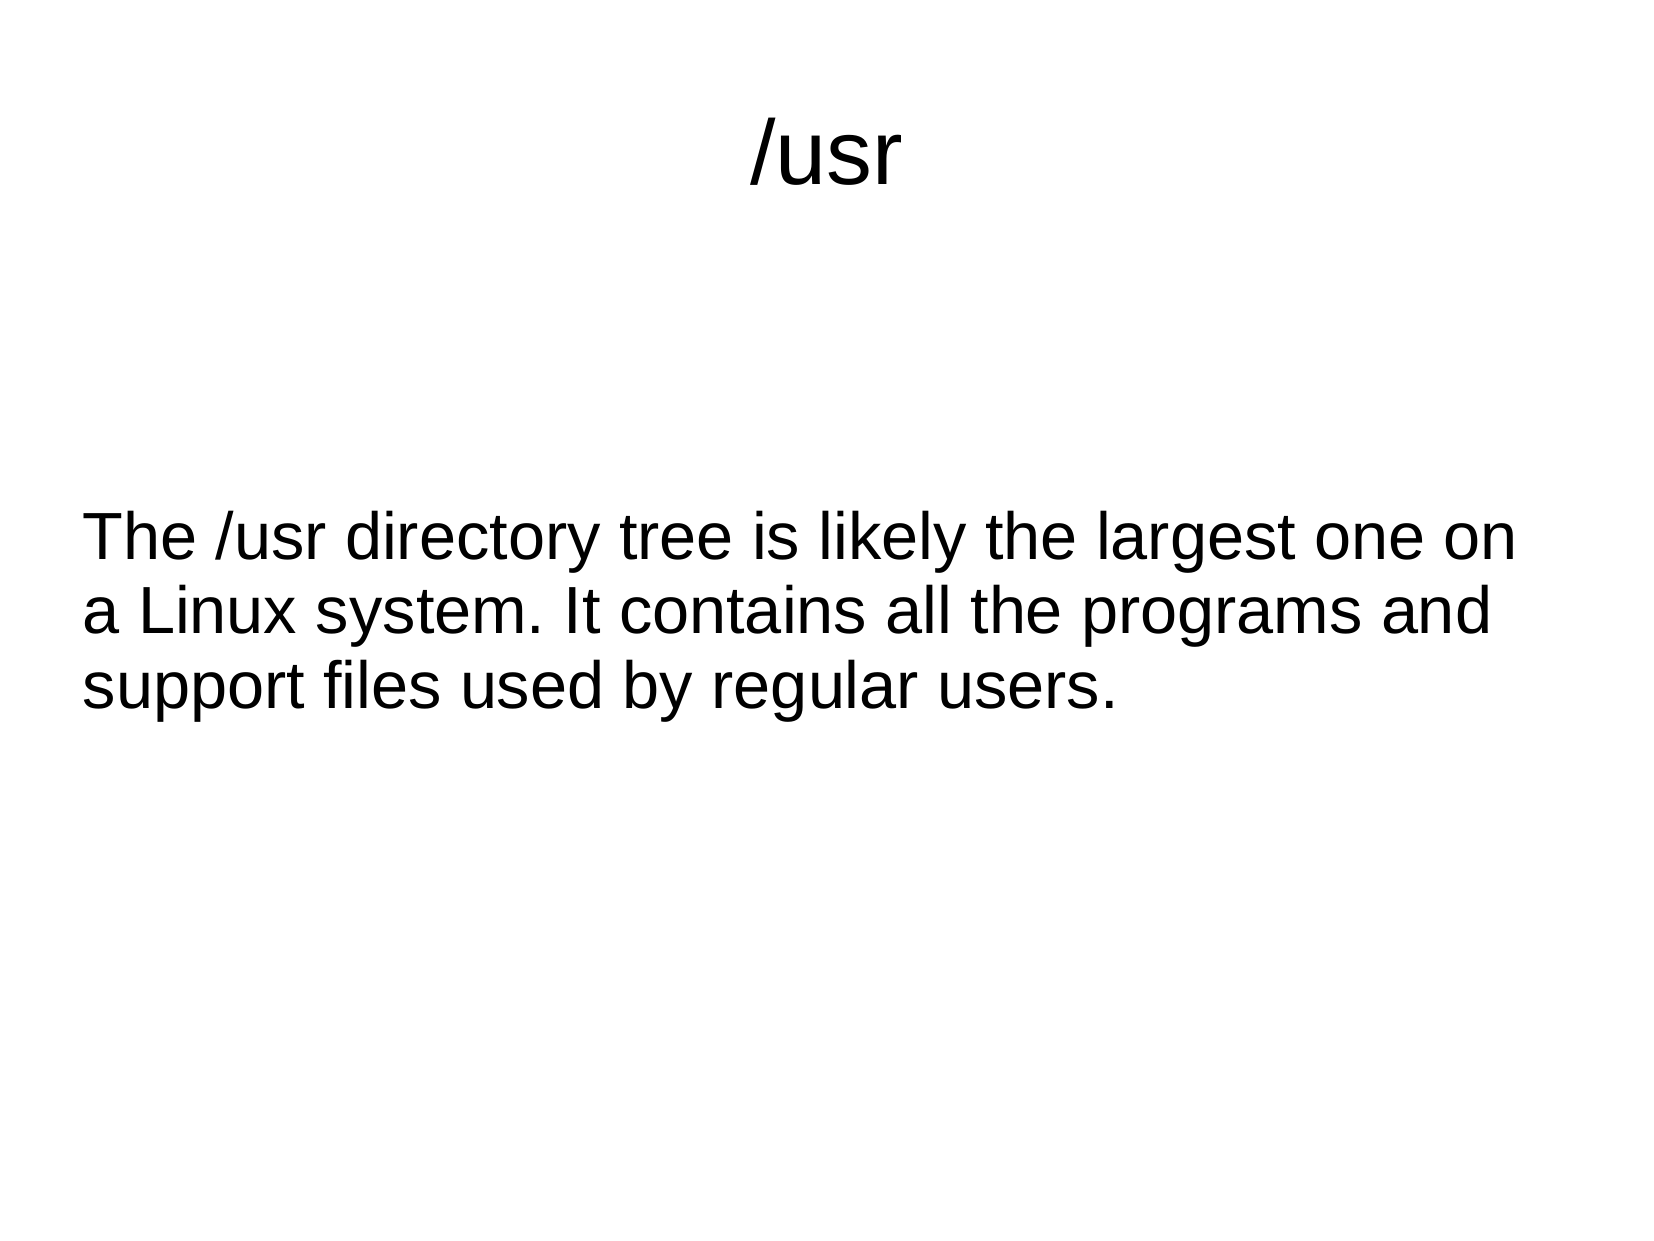

# /usr
The /usr directory tree is likely the largest one on a Linux system. It contains all the programs and support files used by regular users.